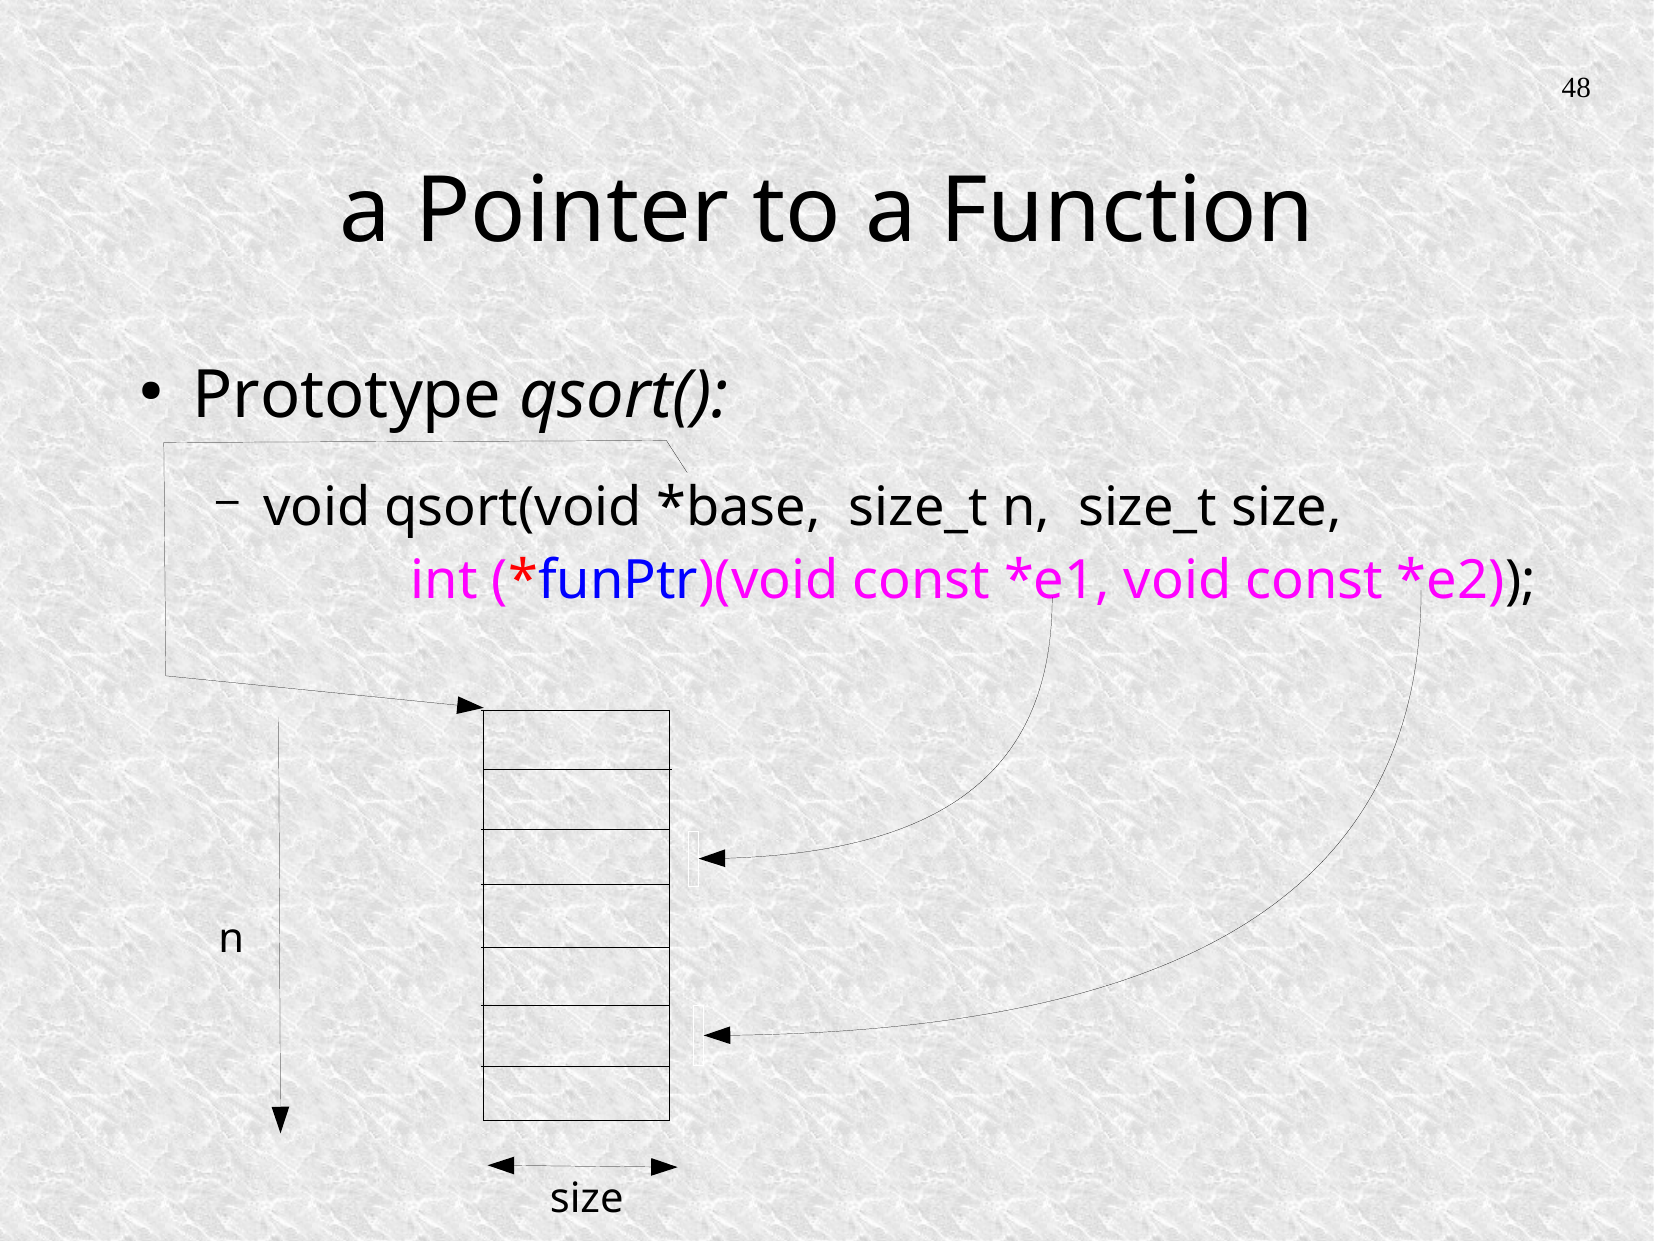

48
# a Pointer to a Function
Prototype qsort():
void qsort(void *base, size_t n, size_t size,
		int (*funPtr)(void const *e1, void const *e2));
n
size